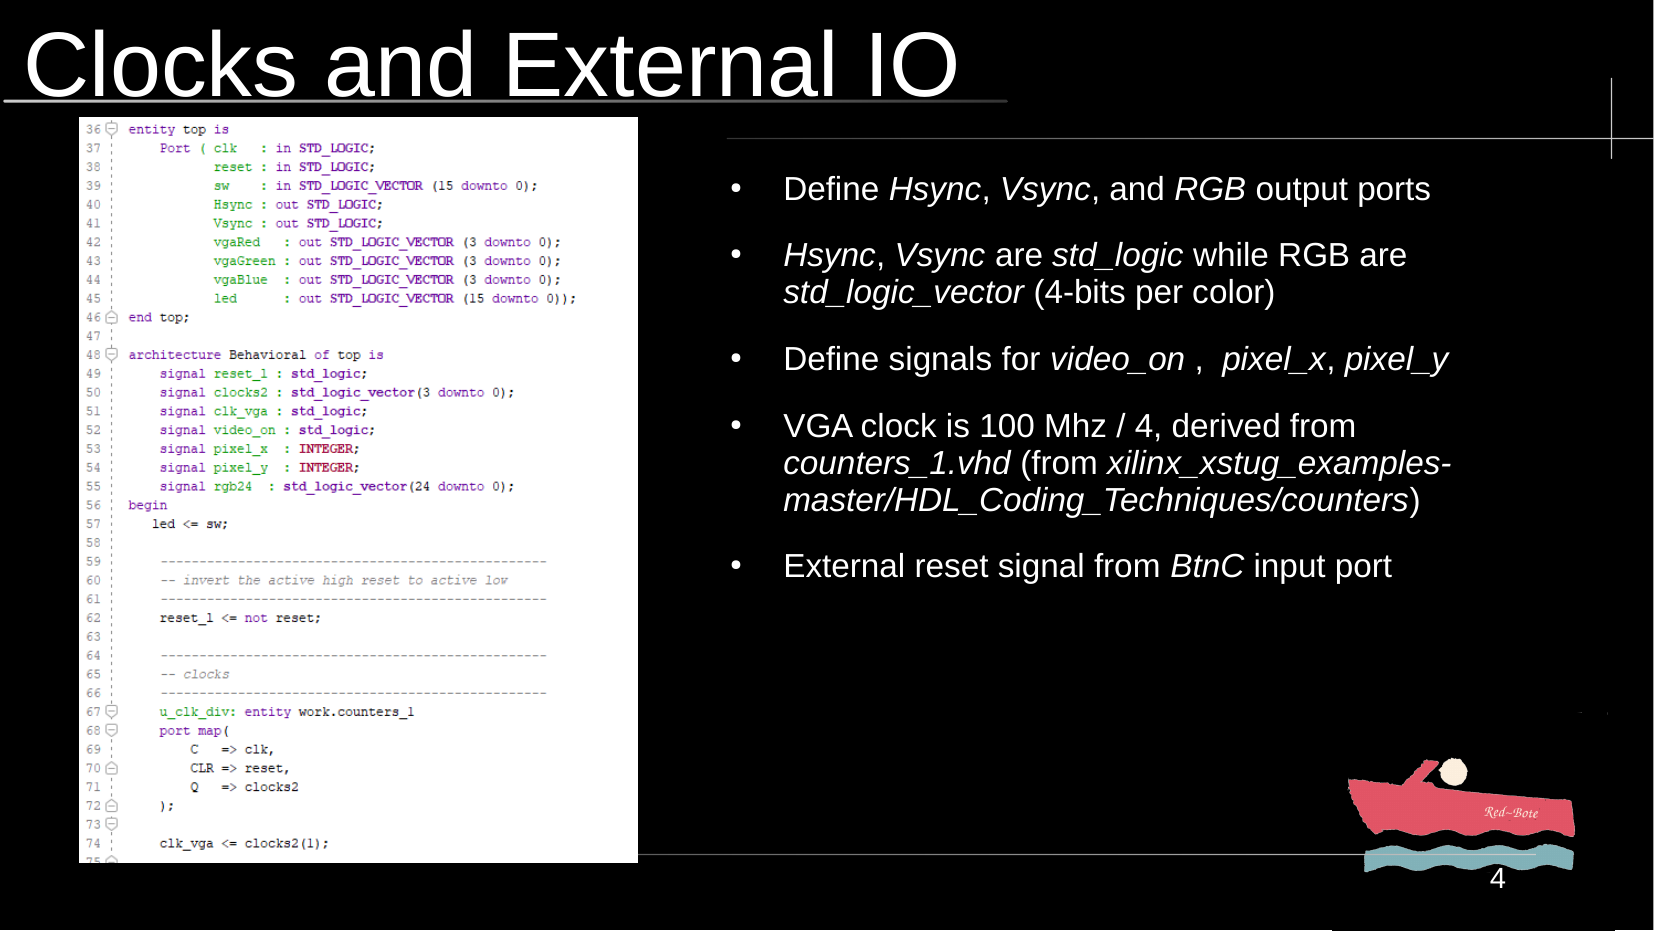

Clocks and External IO
# Define Hsync, Vsync, and RGB output ports
Hsync, Vsync are std_logic while RGB are std_logic_vector (4-bits per color)
Define signals for video_on , pixel_x, pixel_y
VGA clock is 100 Mhz / 4, derived from counters_1.vhd (from xilinx_xstug_examples-master/HDL_Coding_Techniques/counters)
External reset signal from BtnC input port
4